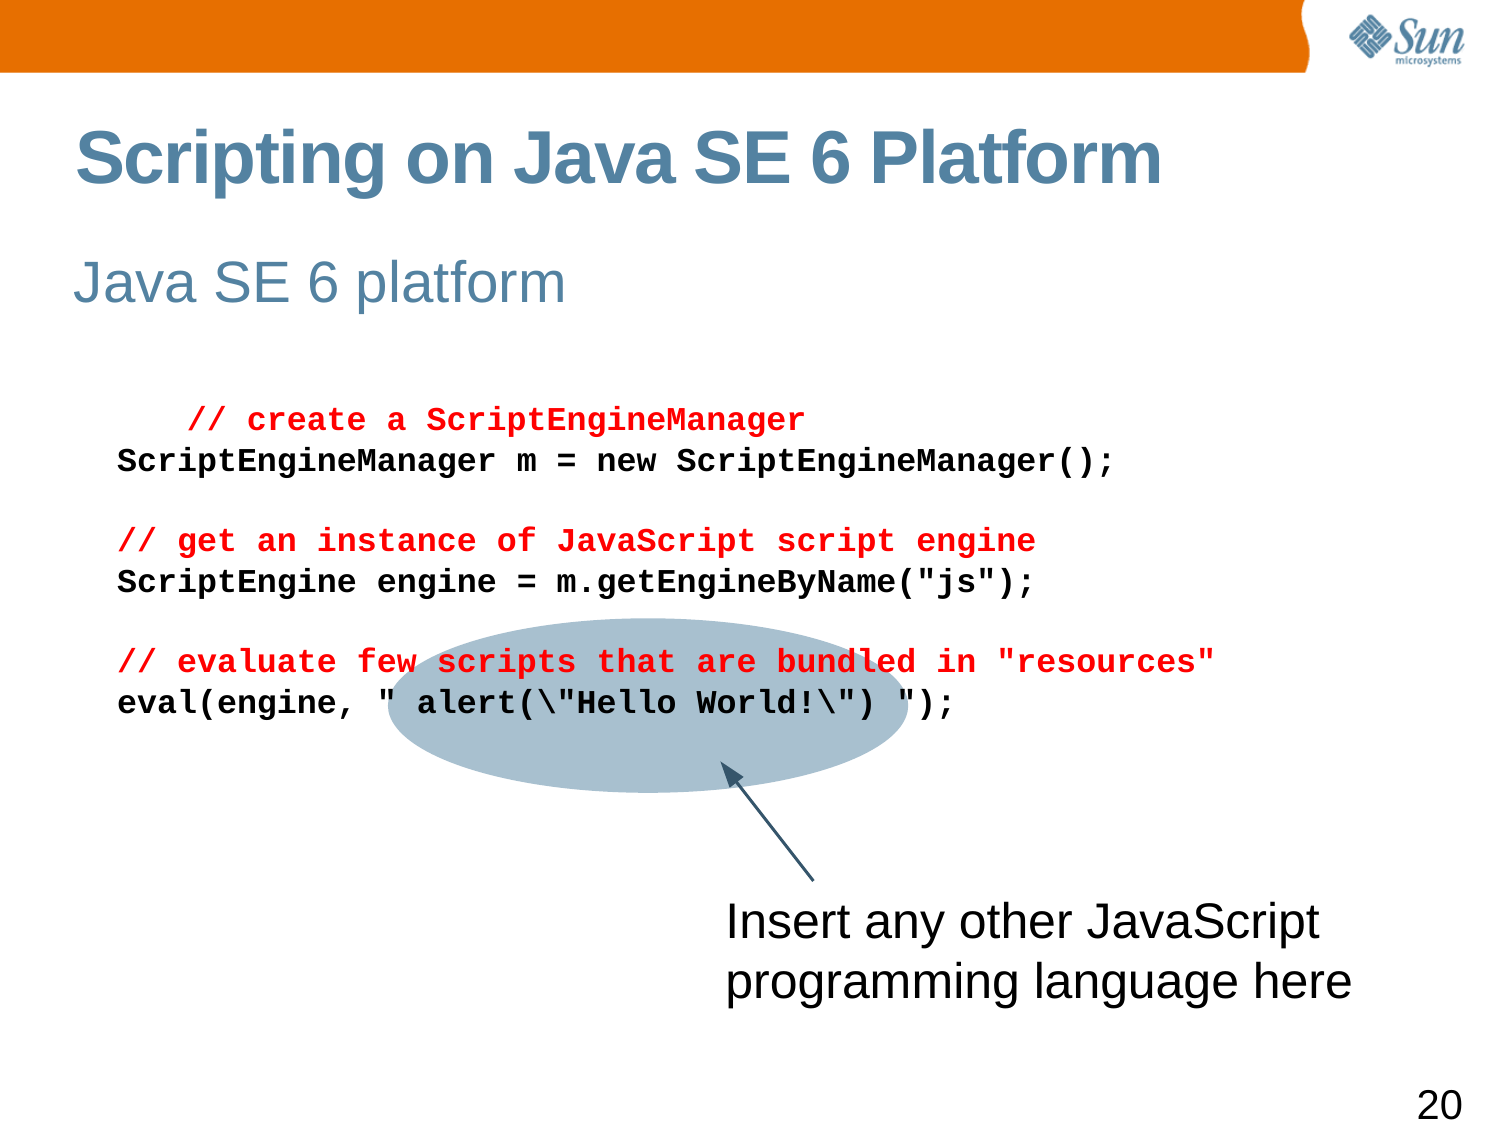

# Scripting on Java SE 6 Platform
Java SE 6 platform
	// create a ScriptEngineManager
 ScriptEngineManager m = new ScriptEngineManager();
 // get an instance of JavaScript script engine
 ScriptEngine engine = m.getEngineByName("js");
 // evaluate few scripts that are bundled in "resources"
 eval(engine, " alert(\"Hello World!\") ");
Insert any other JavaScript programming language here